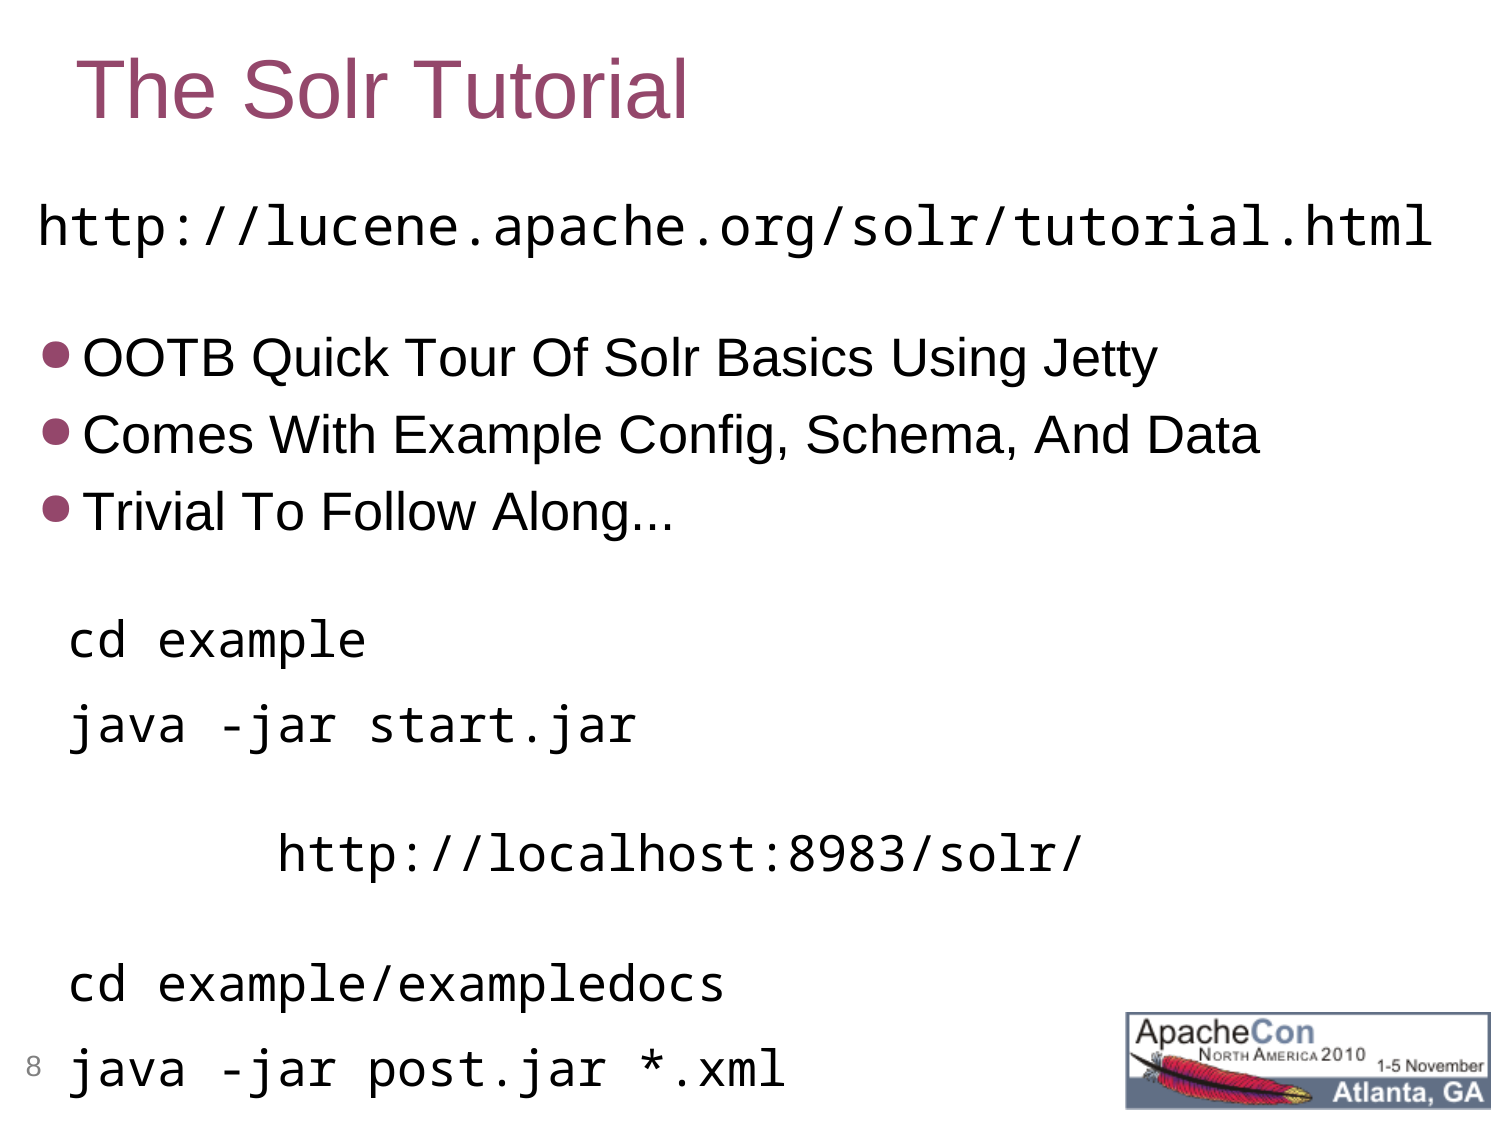

# The Solr Tutorial
http://lucene.apache.org/solr/tutorial.html
OOTB Quick Tour Of Solr Basics Using Jetty
Comes With Example Config, Schema, And Data
Trivial To Follow Along...
 cd example
 java -jar start.jar
 http://localhost:8983/solr/
 cd example/exampledocs
 java -jar post.jar *.xml
8